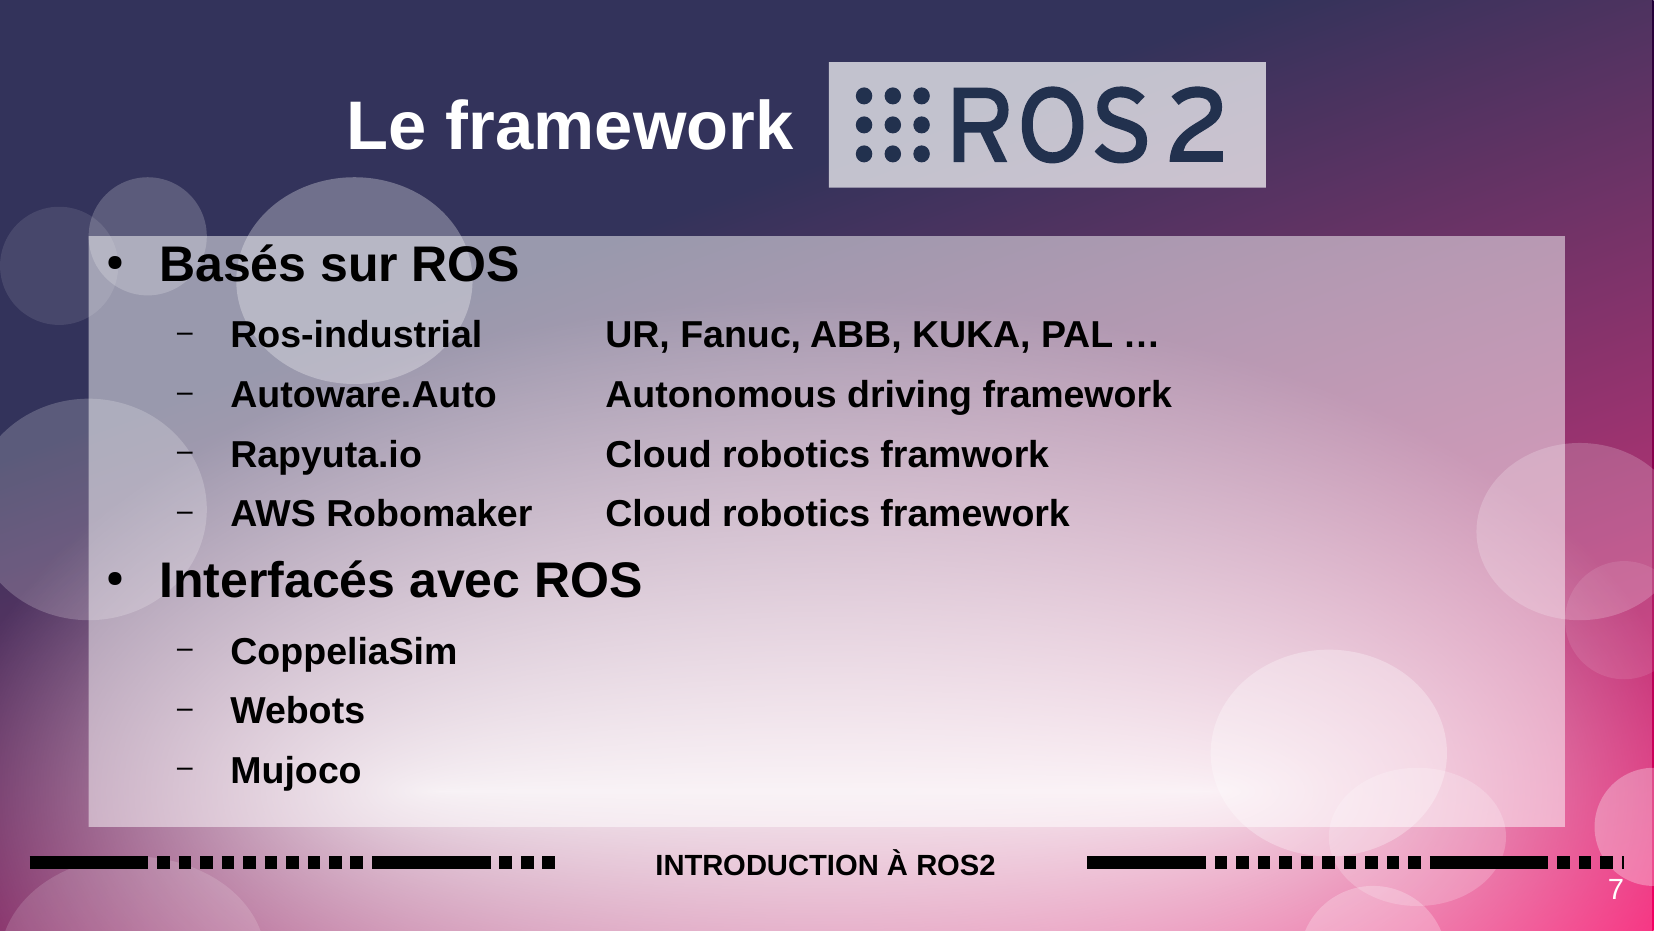

# Le framework
Basés sur ROS
Ros-industrial 		UR, Fanuc, ABB, KUKA, PAL …
Autoware.Auto 		Autonomous driving framework
Rapyuta.io 			Cloud robotics framwork
AWS Robomaker 	Cloud robotics framework
Interfacés avec ROS
CoppeliaSim
Webots
Mujoco